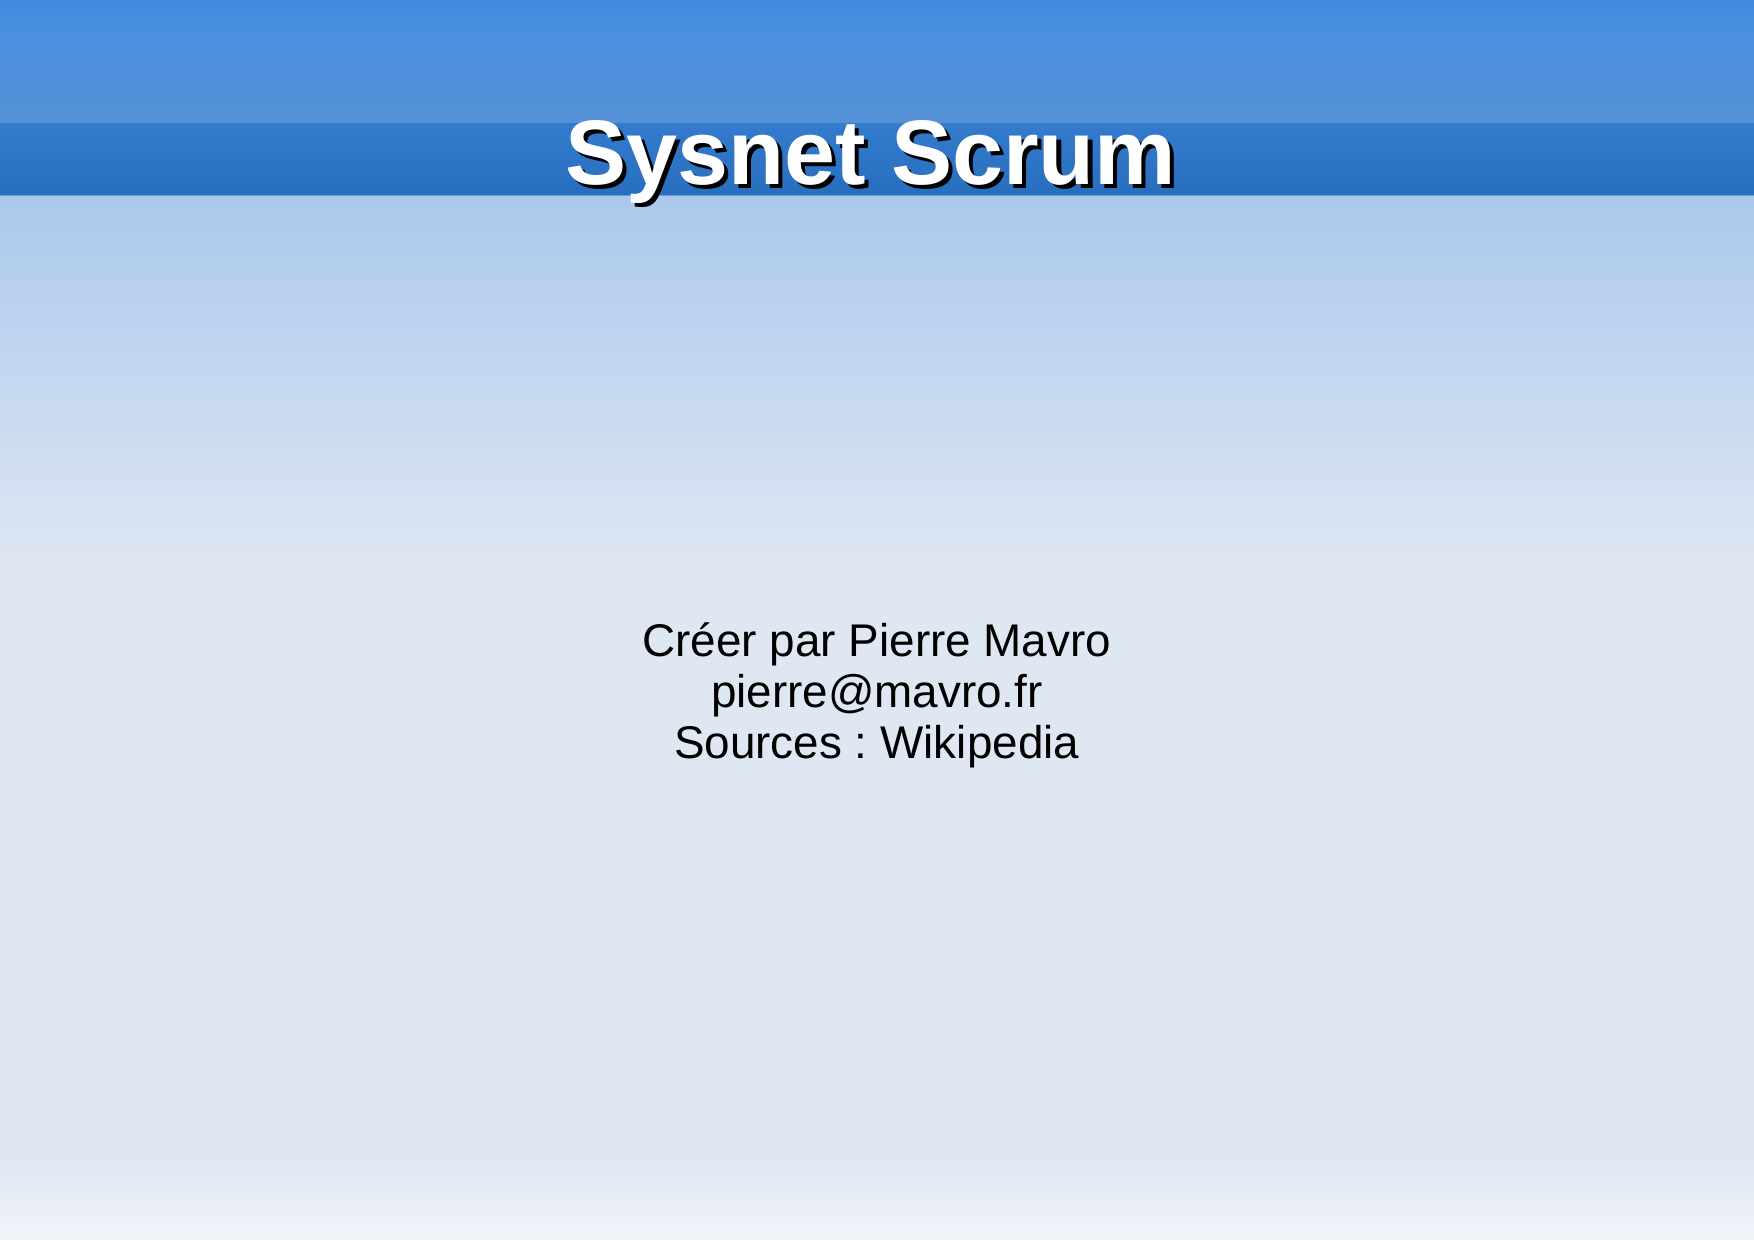

# Sysnet Scrum
Créer par Pierre Mavro
pierre@mavro.fr
Sources : Wikipedia